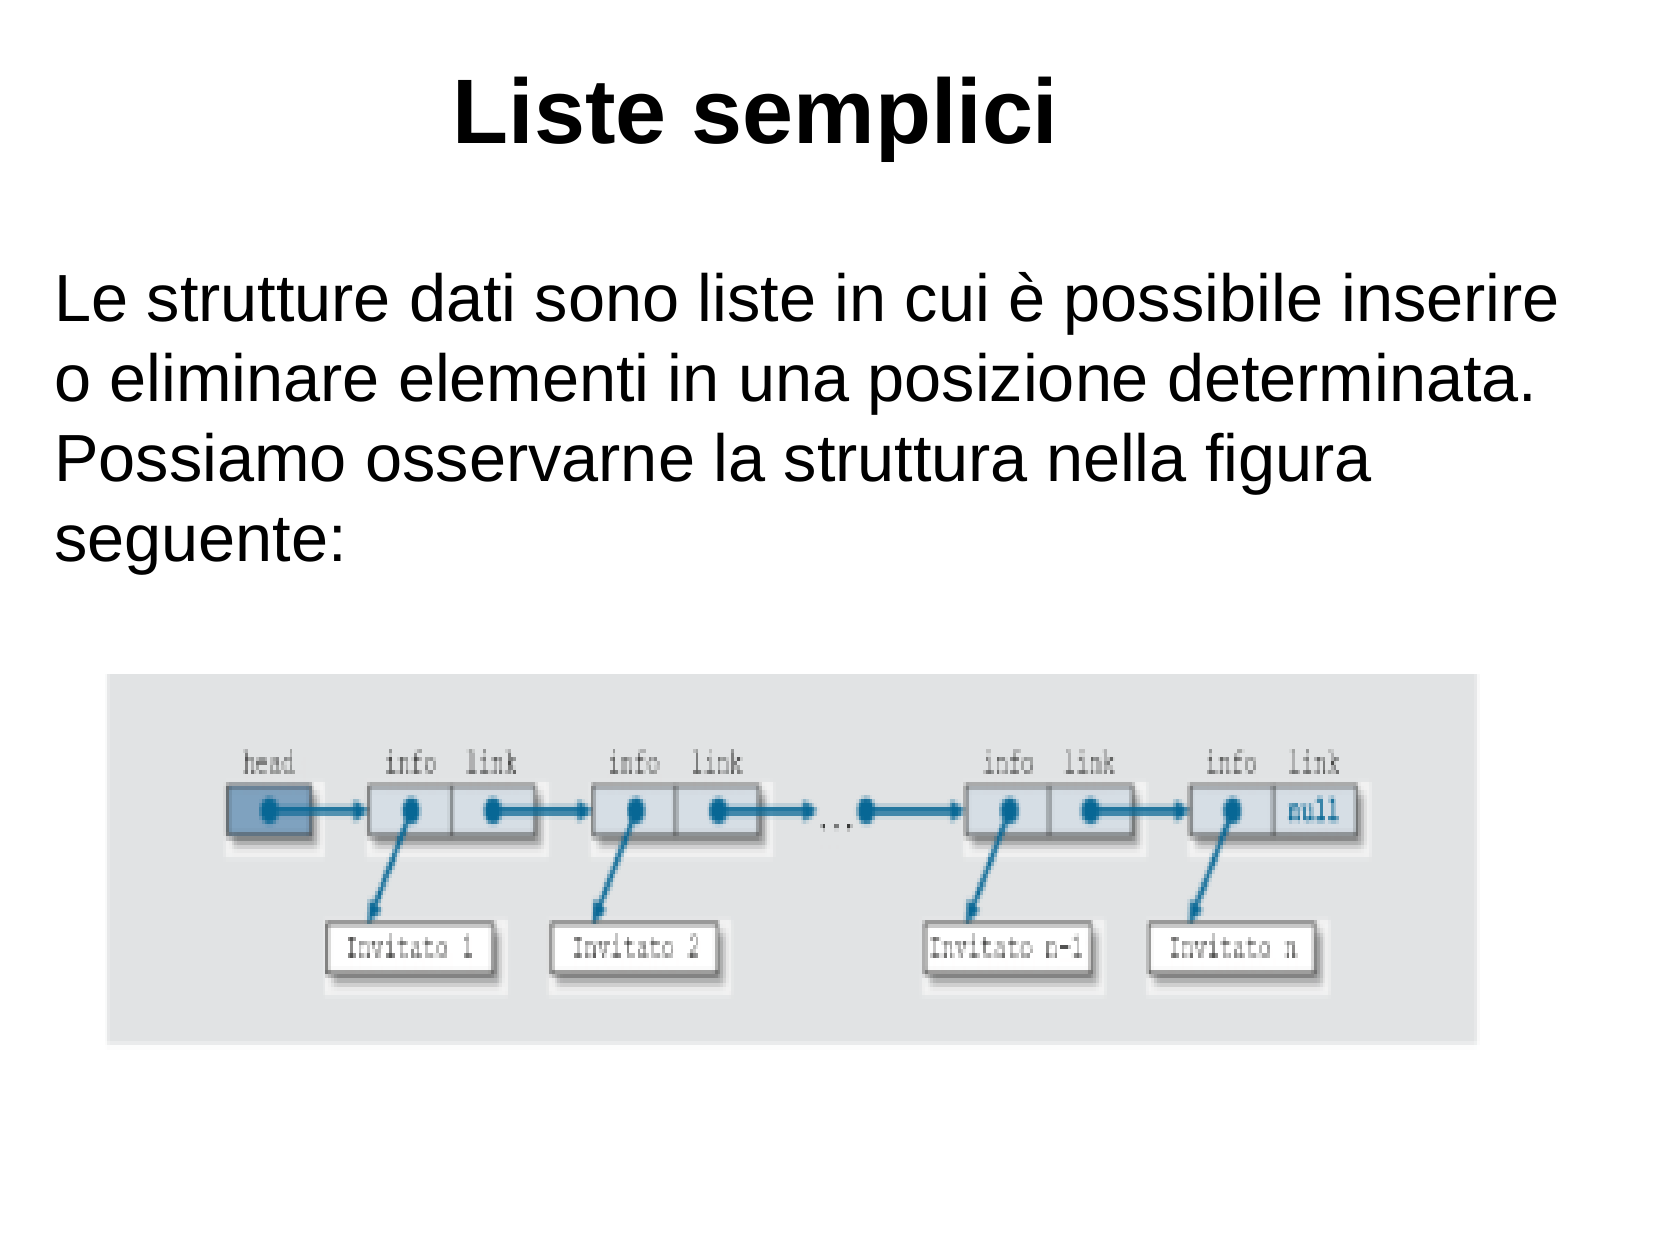

# Liste semplici
Le strutture dati sono liste in cui è possibile inserire o eliminare elementi in una posizione determinata. Possiamo osservarne la struttura nella figura seguente: